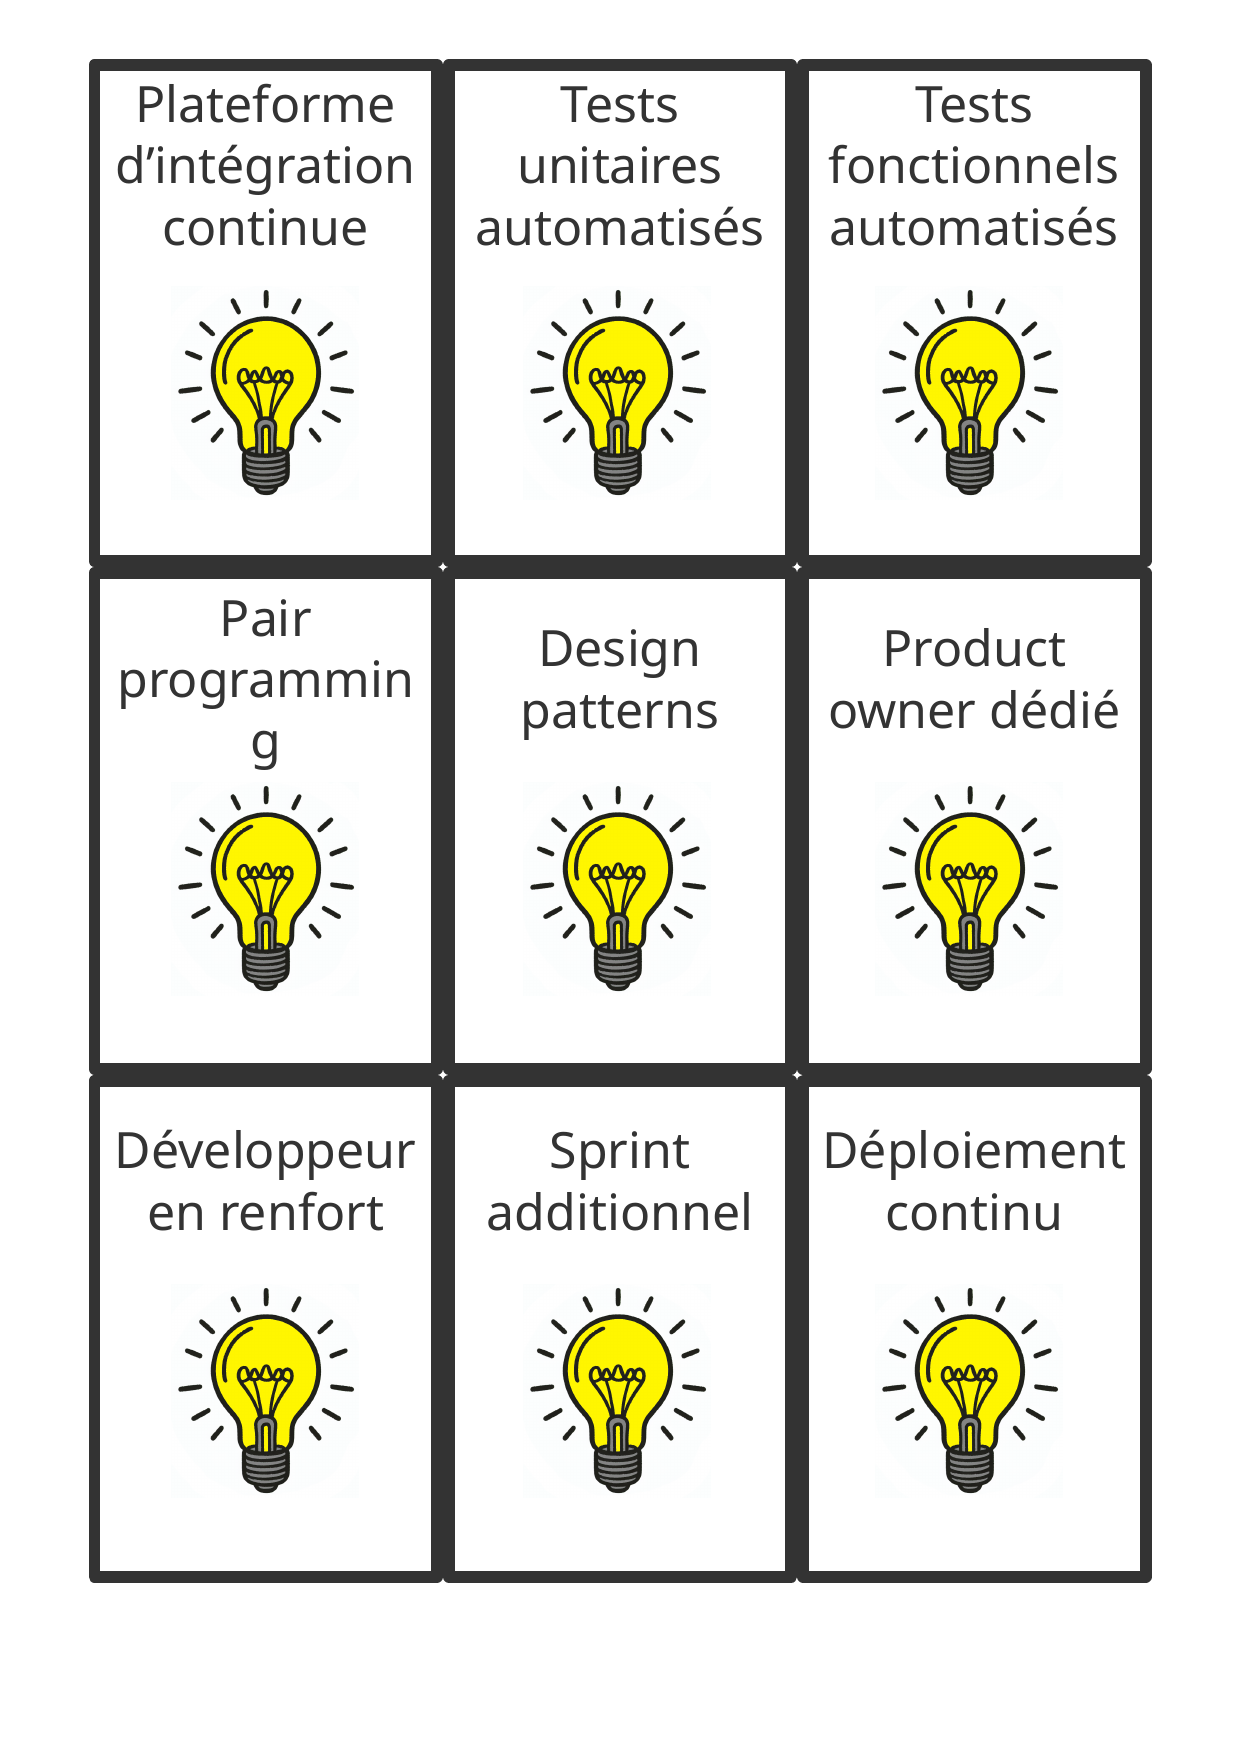

Plateforme d’intégration continue
Tests unitaires automatisés
Tests fonctionnels automatisés
Pair programming
Design patterns
Product owner dédié
Développeur en renfort
Sprint additionnel
Déploiement continu